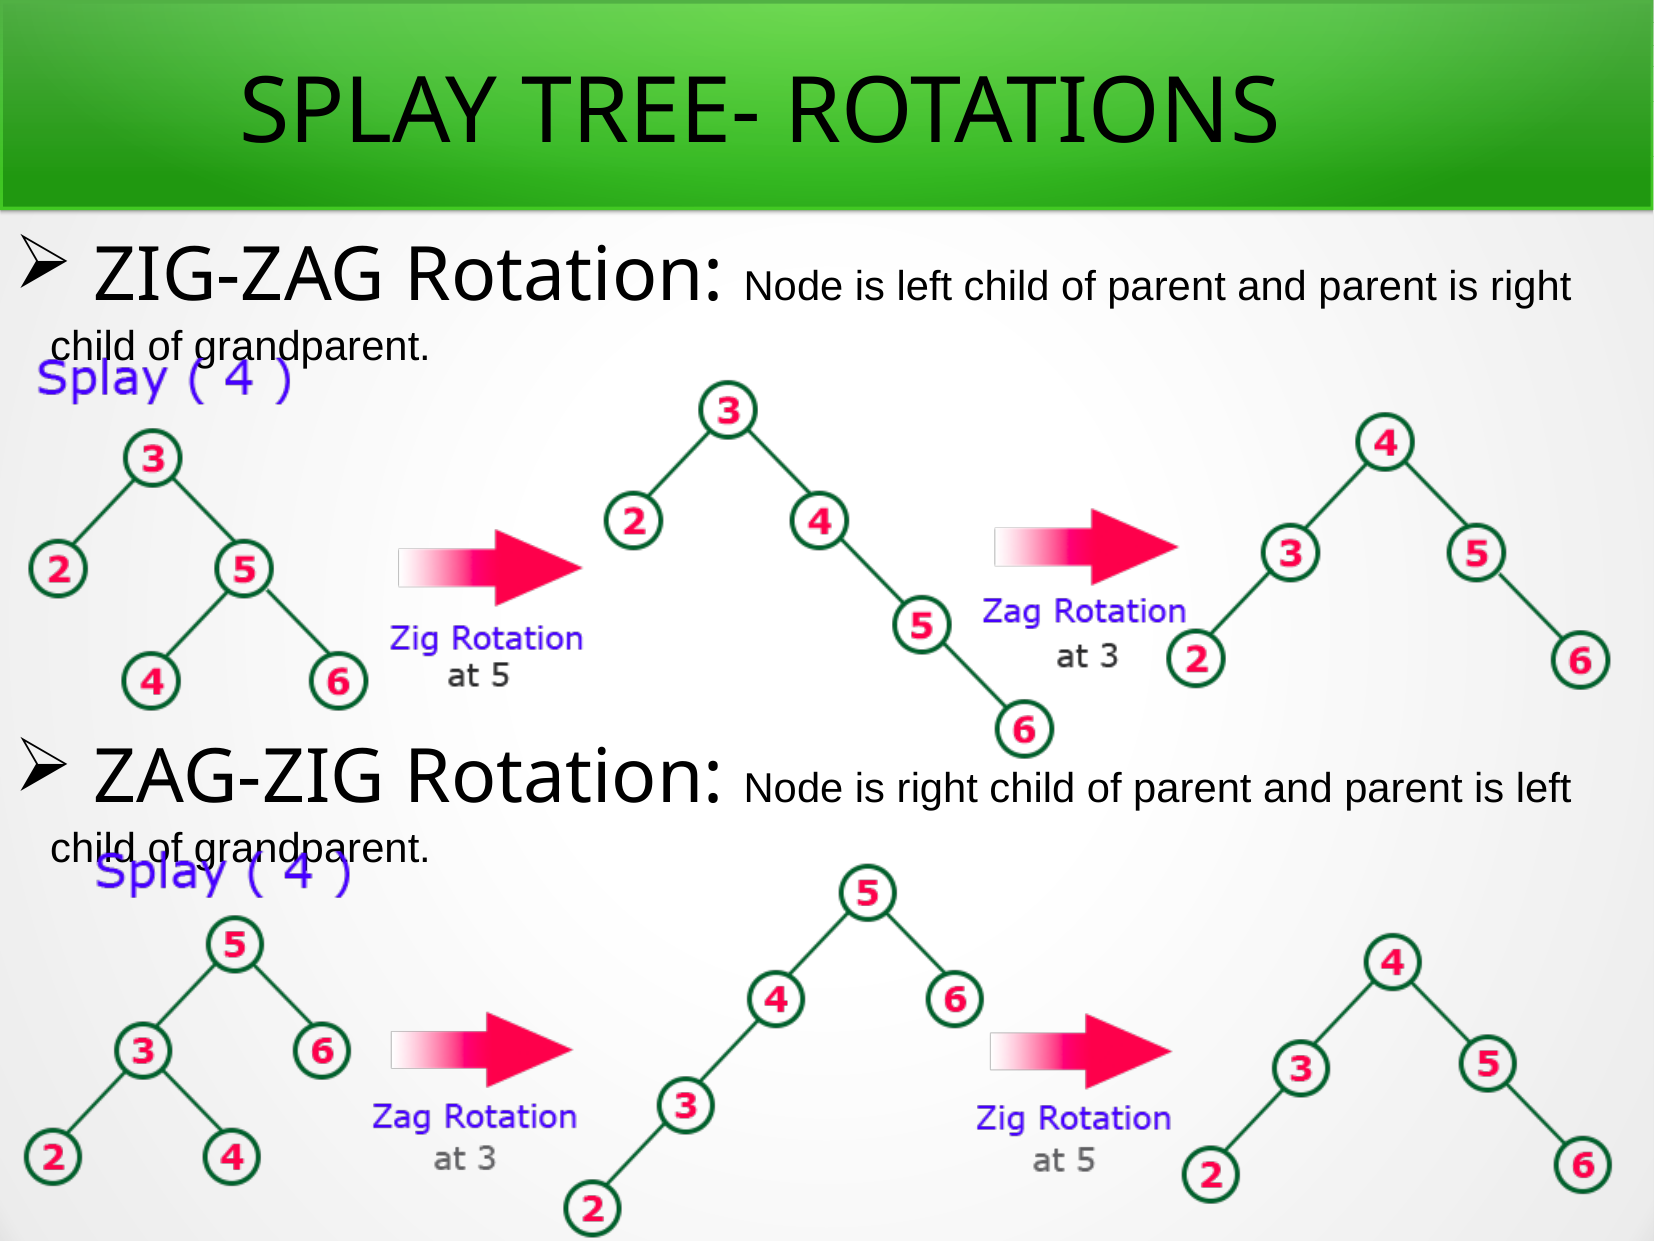

SPLAY TREE- ROTATIONS
 ZIG-ZAG Rotation: Node is left child of parent and parent is right child of grandparent.
 ZAG-ZIG Rotation: Node is right child of parent and parent is left child of grandparent.